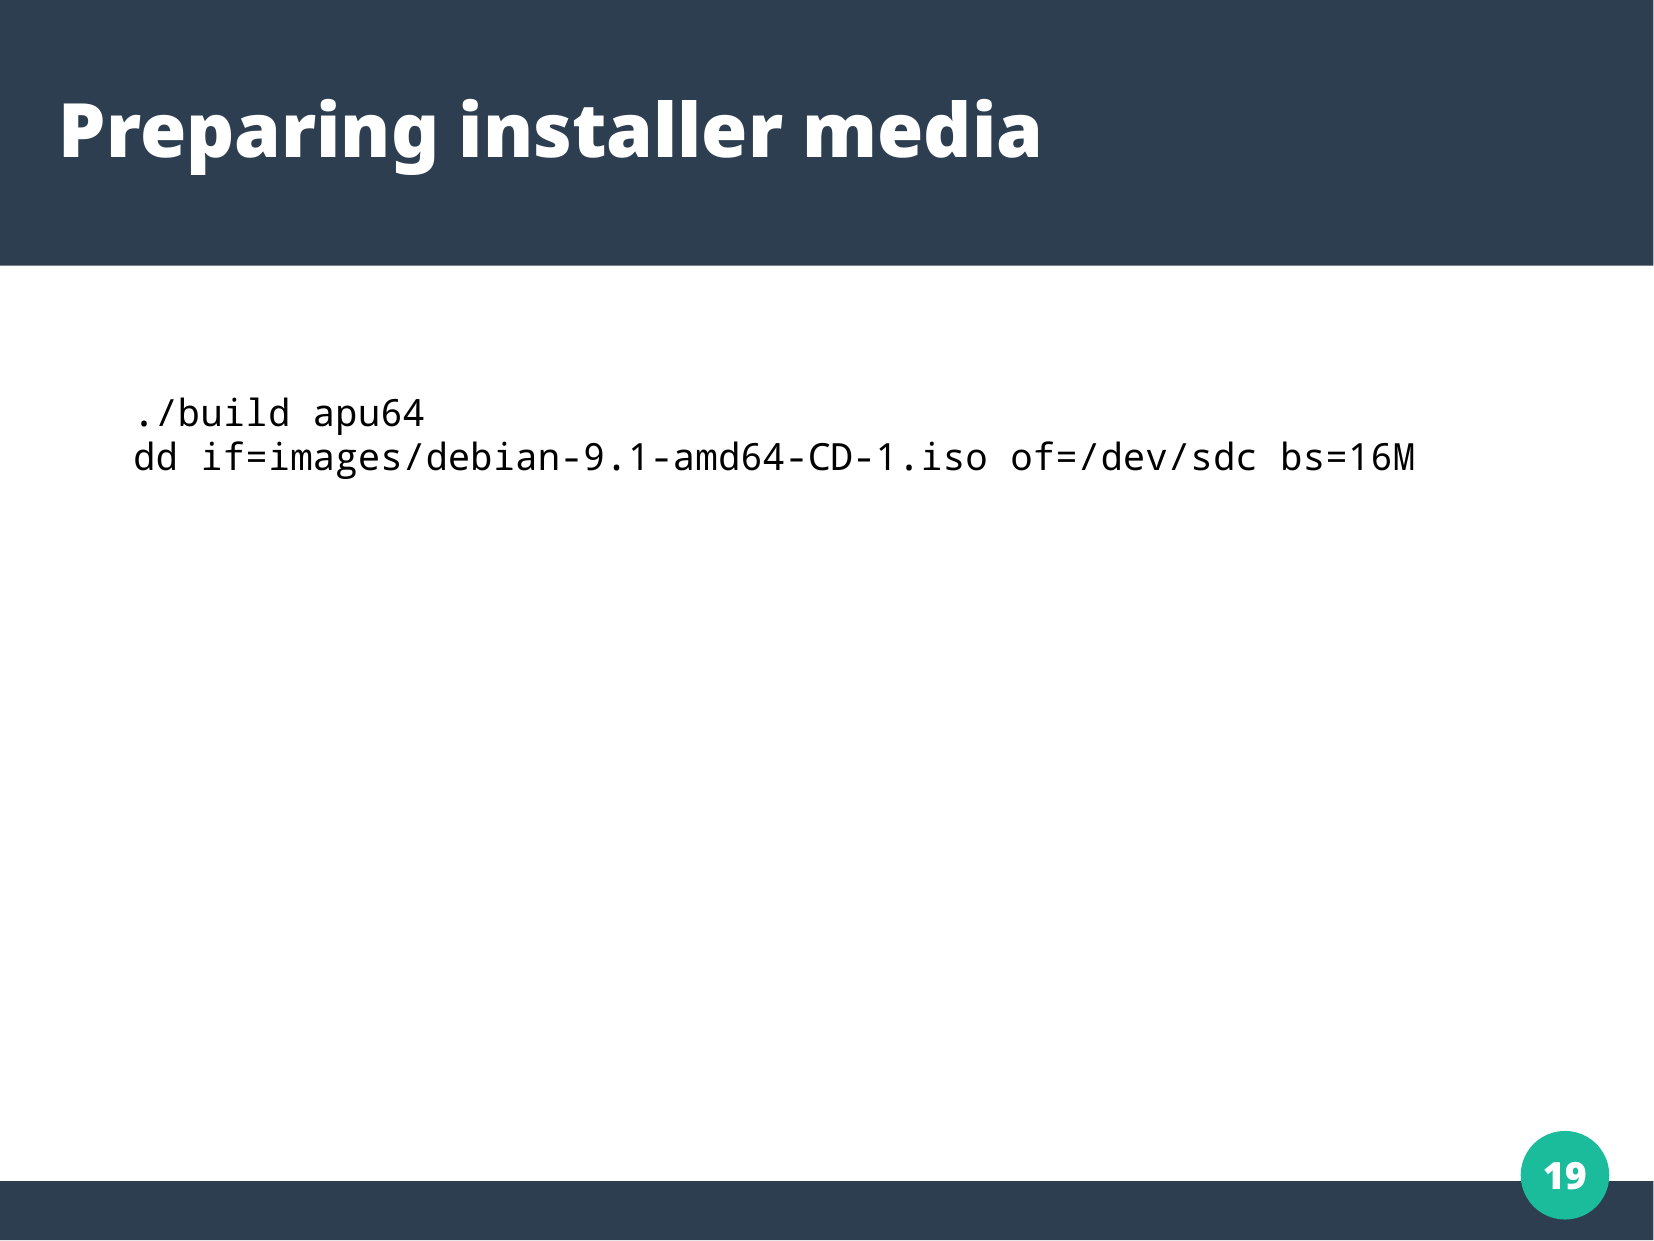

# Preparing installer media
./build apu64
dd if=images/debian-9.1-amd64-CD-1.iso of=/dev/sdc bs=16M
19